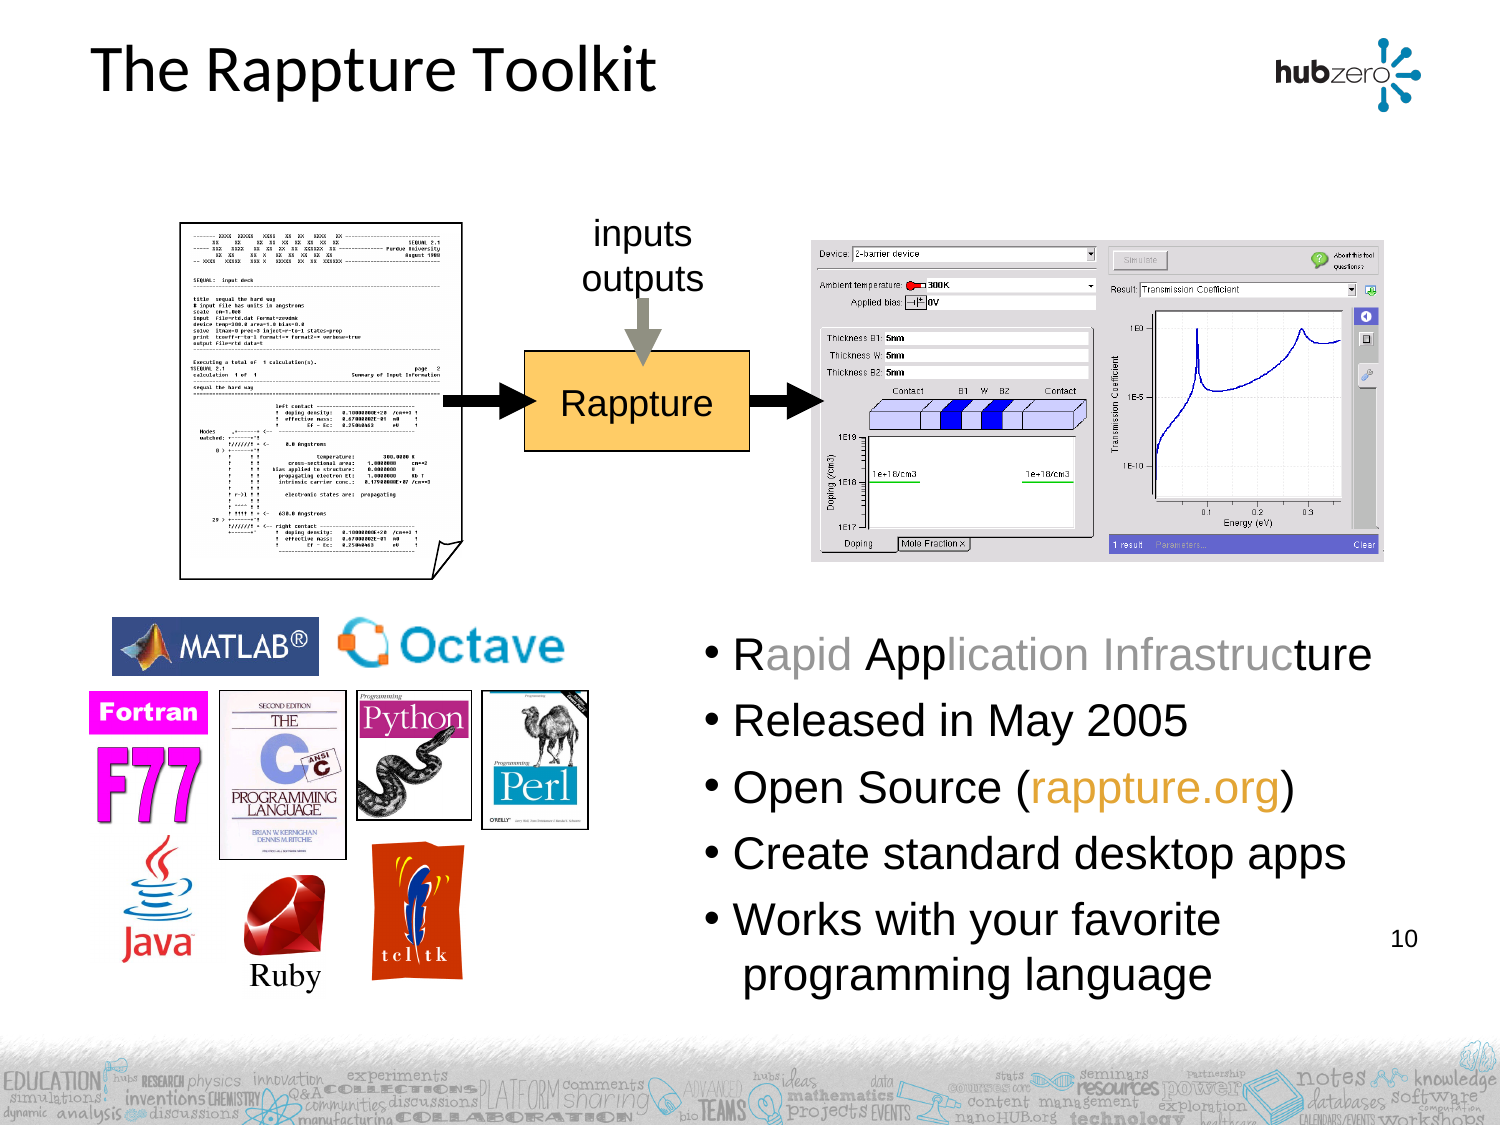

# The Rappture Toolkit
inputs
outputs
Rappture
 Rapid Application Infrastructure
 Released in May 2005
 Open Source (rappture.org)
 Create standard desktop apps
 Works with your favorite
 programming language